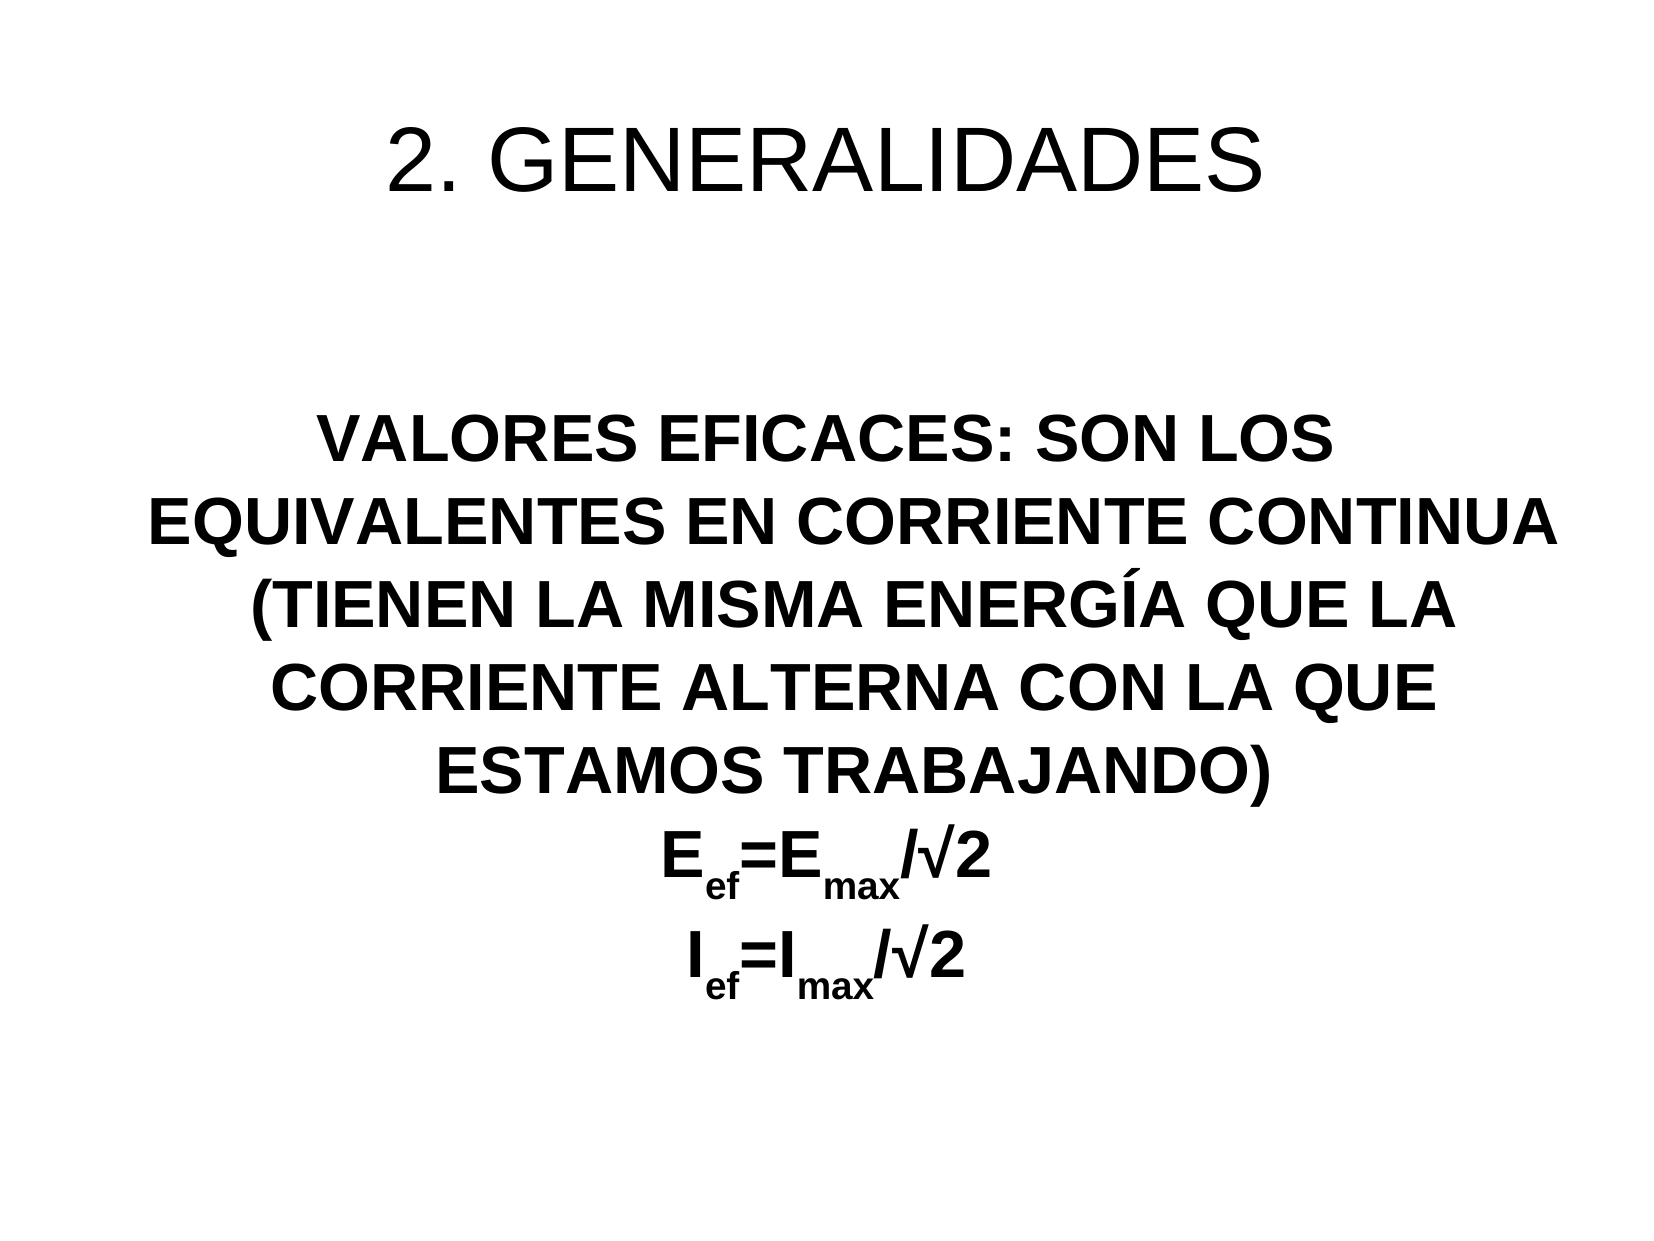

# 2. GENERALIDADES
VALORES EFICACES: SON LOS EQUIVALENTES EN CORRIENTE CONTINUA (TIENEN LA MISMA ENERGÍA QUE LA CORRIENTE ALTERNA CON LA QUE ESTAMOS TRABAJANDO)
Eef=Emax/√2
Ief=Imax/√2